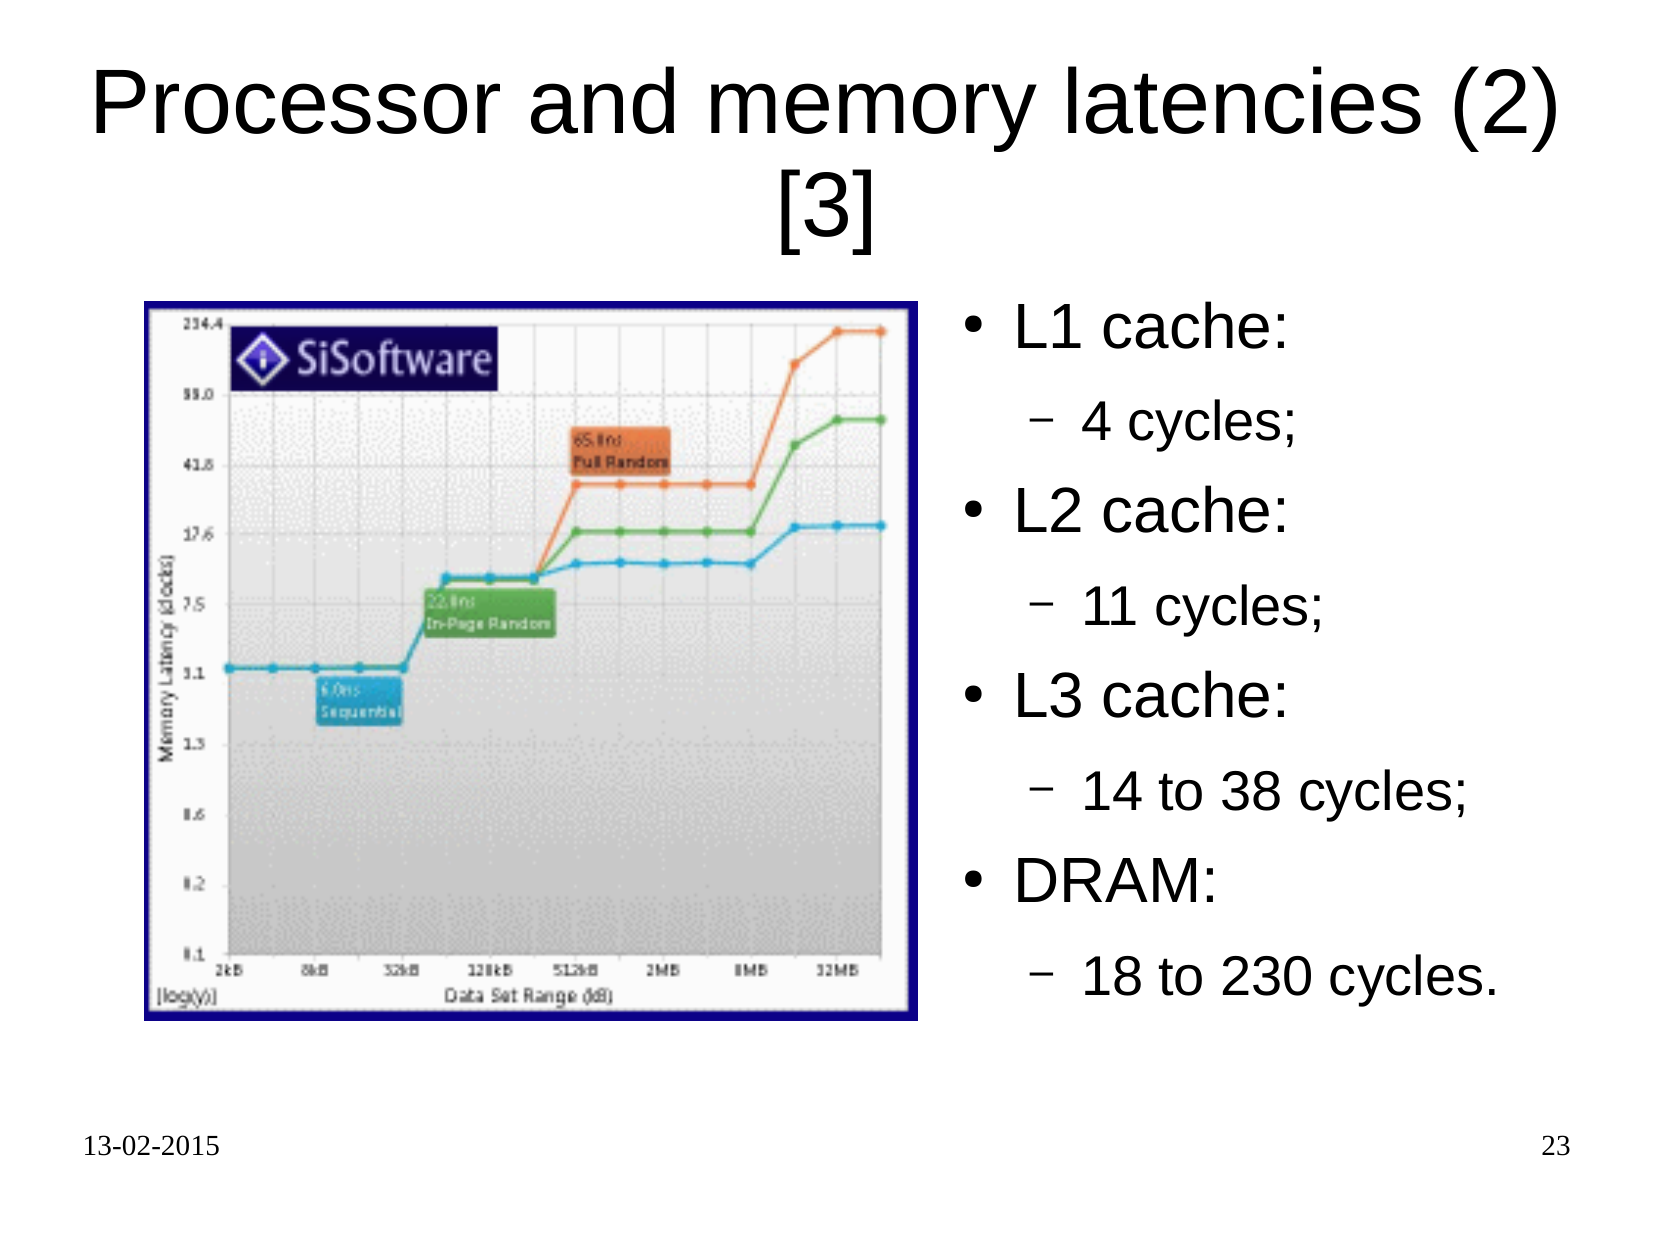

# Processor and memory latencies (2) [3]
L1 cache:
4 cycles;
L2 cache:
11 cycles;
L3 cache:
14 to 38 cycles;
DRAM:
18 to 230 cycles.
13-02-2015
23